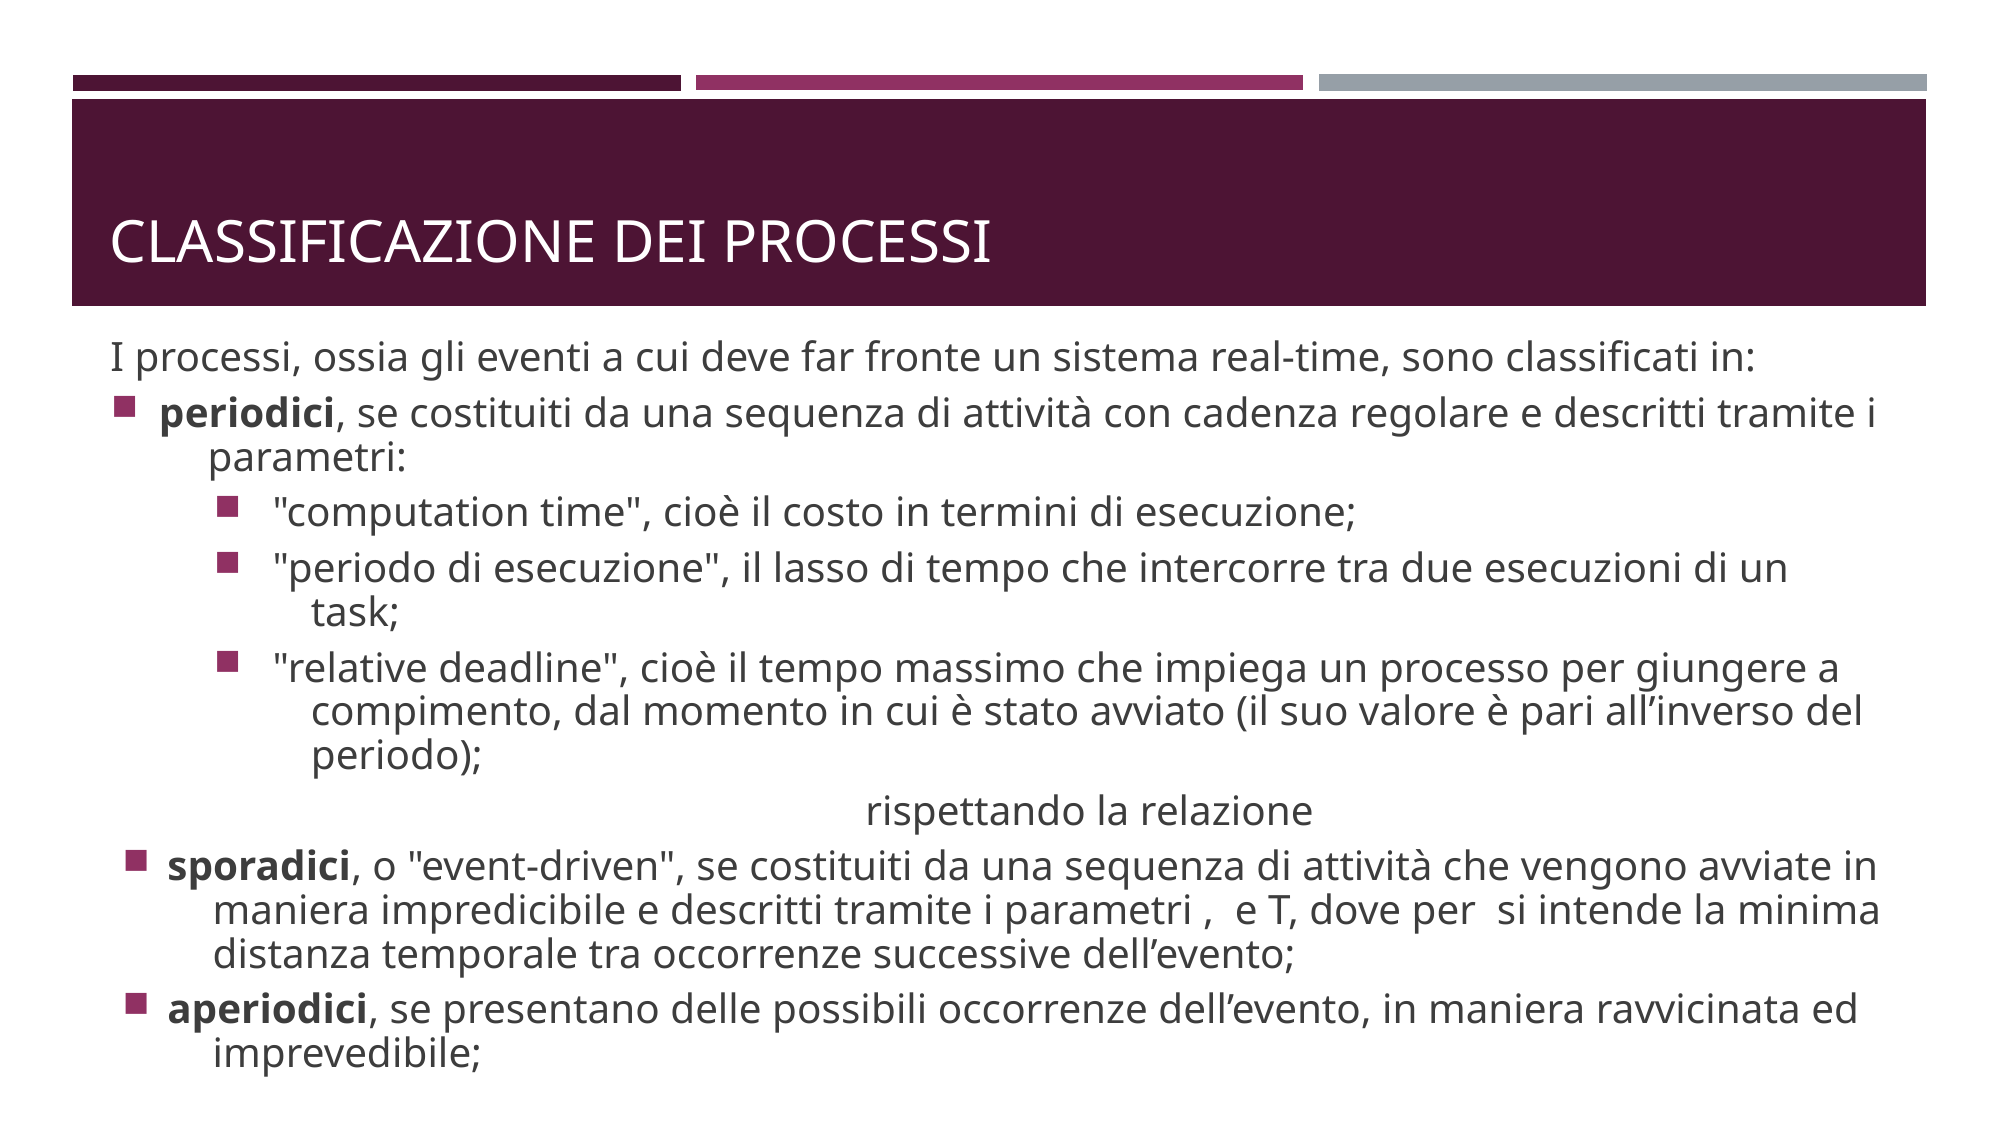

# Classificazione dei processi
I processi, ossia gli eventi a cui deve far fronte un sistema real-time, sono classificati in:
periodici, se costituiti da una sequenza di attività con cadenza regolare e descritti tramite i parametri:
 "computation time", cioè il costo in termini di esecuzione;
 "periodo di esecuzione", il lasso di tempo che intercorre tra due esecuzioni di un task;
 "relative deadline", cioè il tempo massimo che impiega un processo per giungere a compimento, dal momento in cui è stato avviato (il suo valore è pari all’inverso del periodo);
rispettando la relazione
sporadici, o "event-driven", se costituiti da una sequenza di attività che vengono avviate in maniera impredicibile e descritti tramite i parametri , e T, dove per si intende la minima distanza temporale tra occorrenze successive dell’evento;
aperiodici, se presentano delle possibili occorrenze dell’evento, in maniera ravvicinata ed imprevedibile;